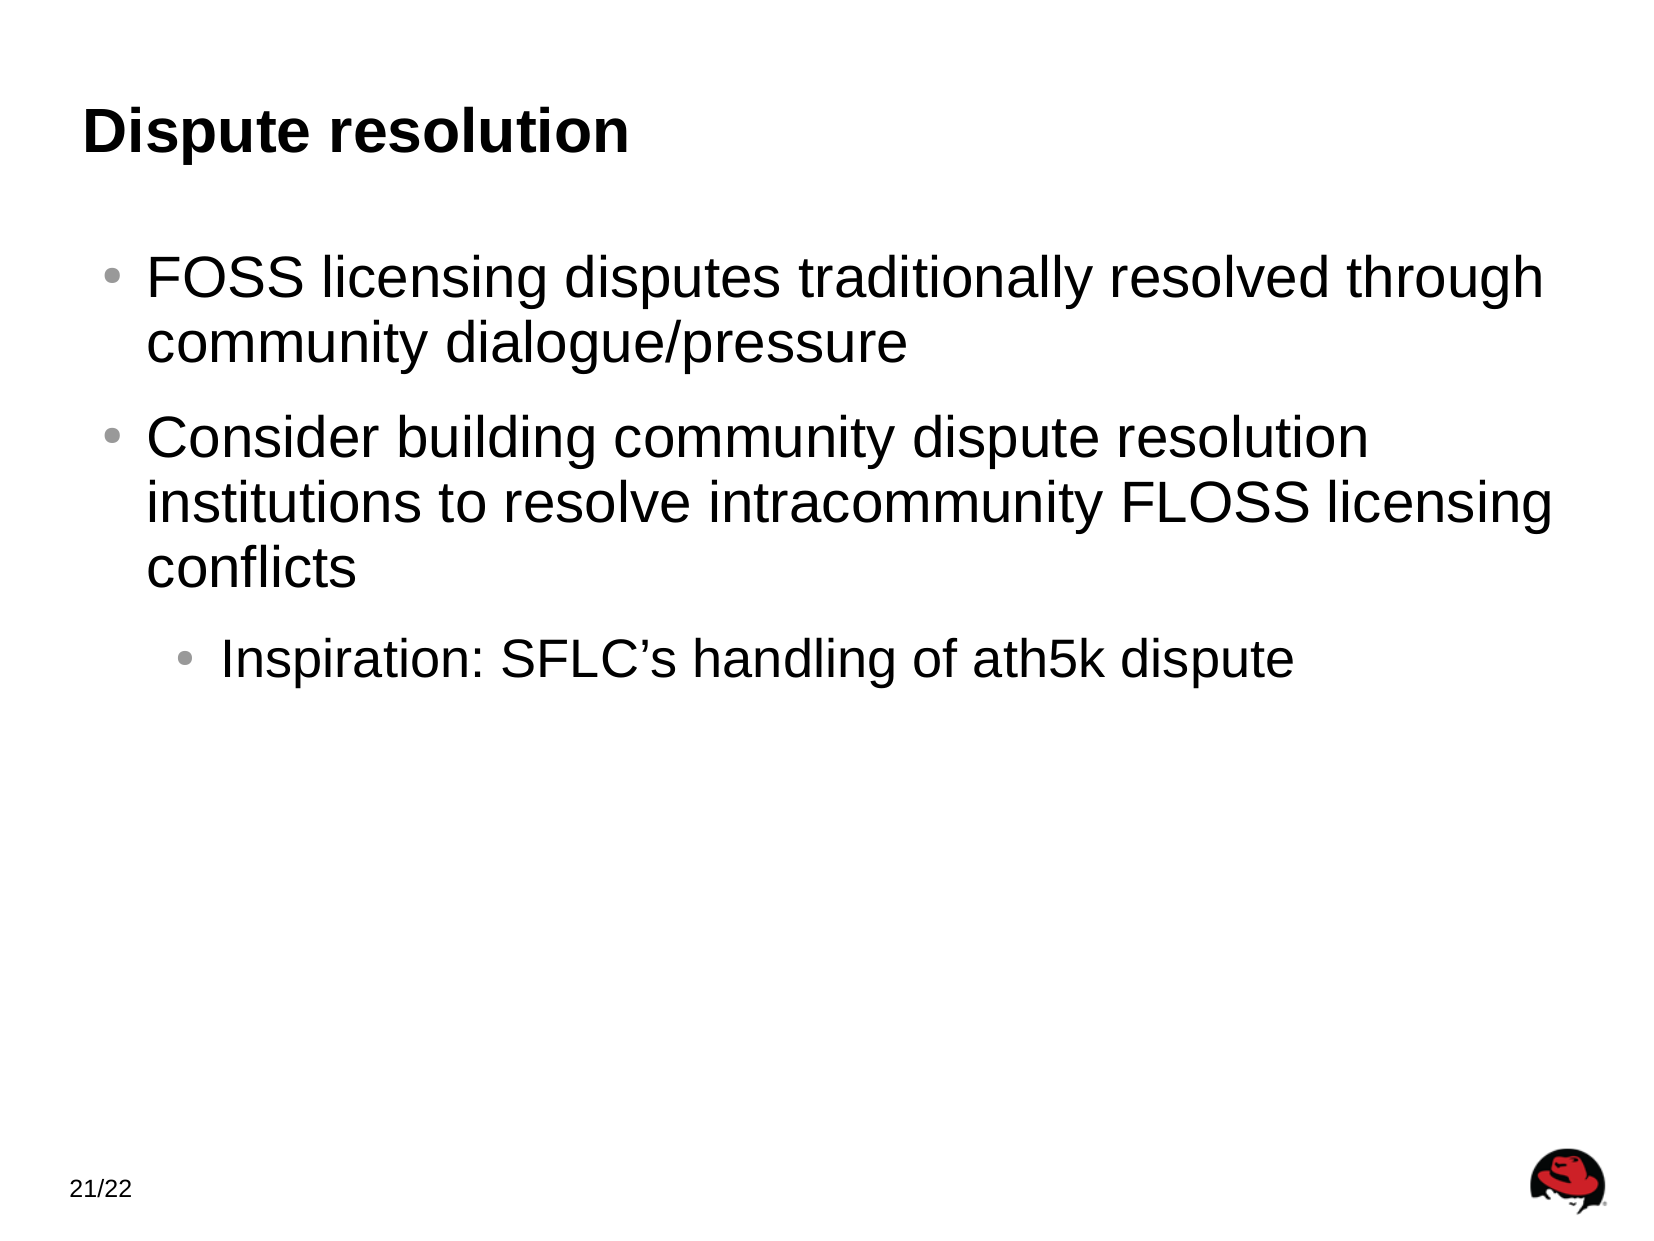

# Dispute resolution
FOSS licensing disputes traditionally resolved through community dialogue/pressure
Consider building community dispute resolution institutions to resolve intracommunity FLOSS licensing conflicts
Inspiration: SFLC’s handling of ath5k dispute